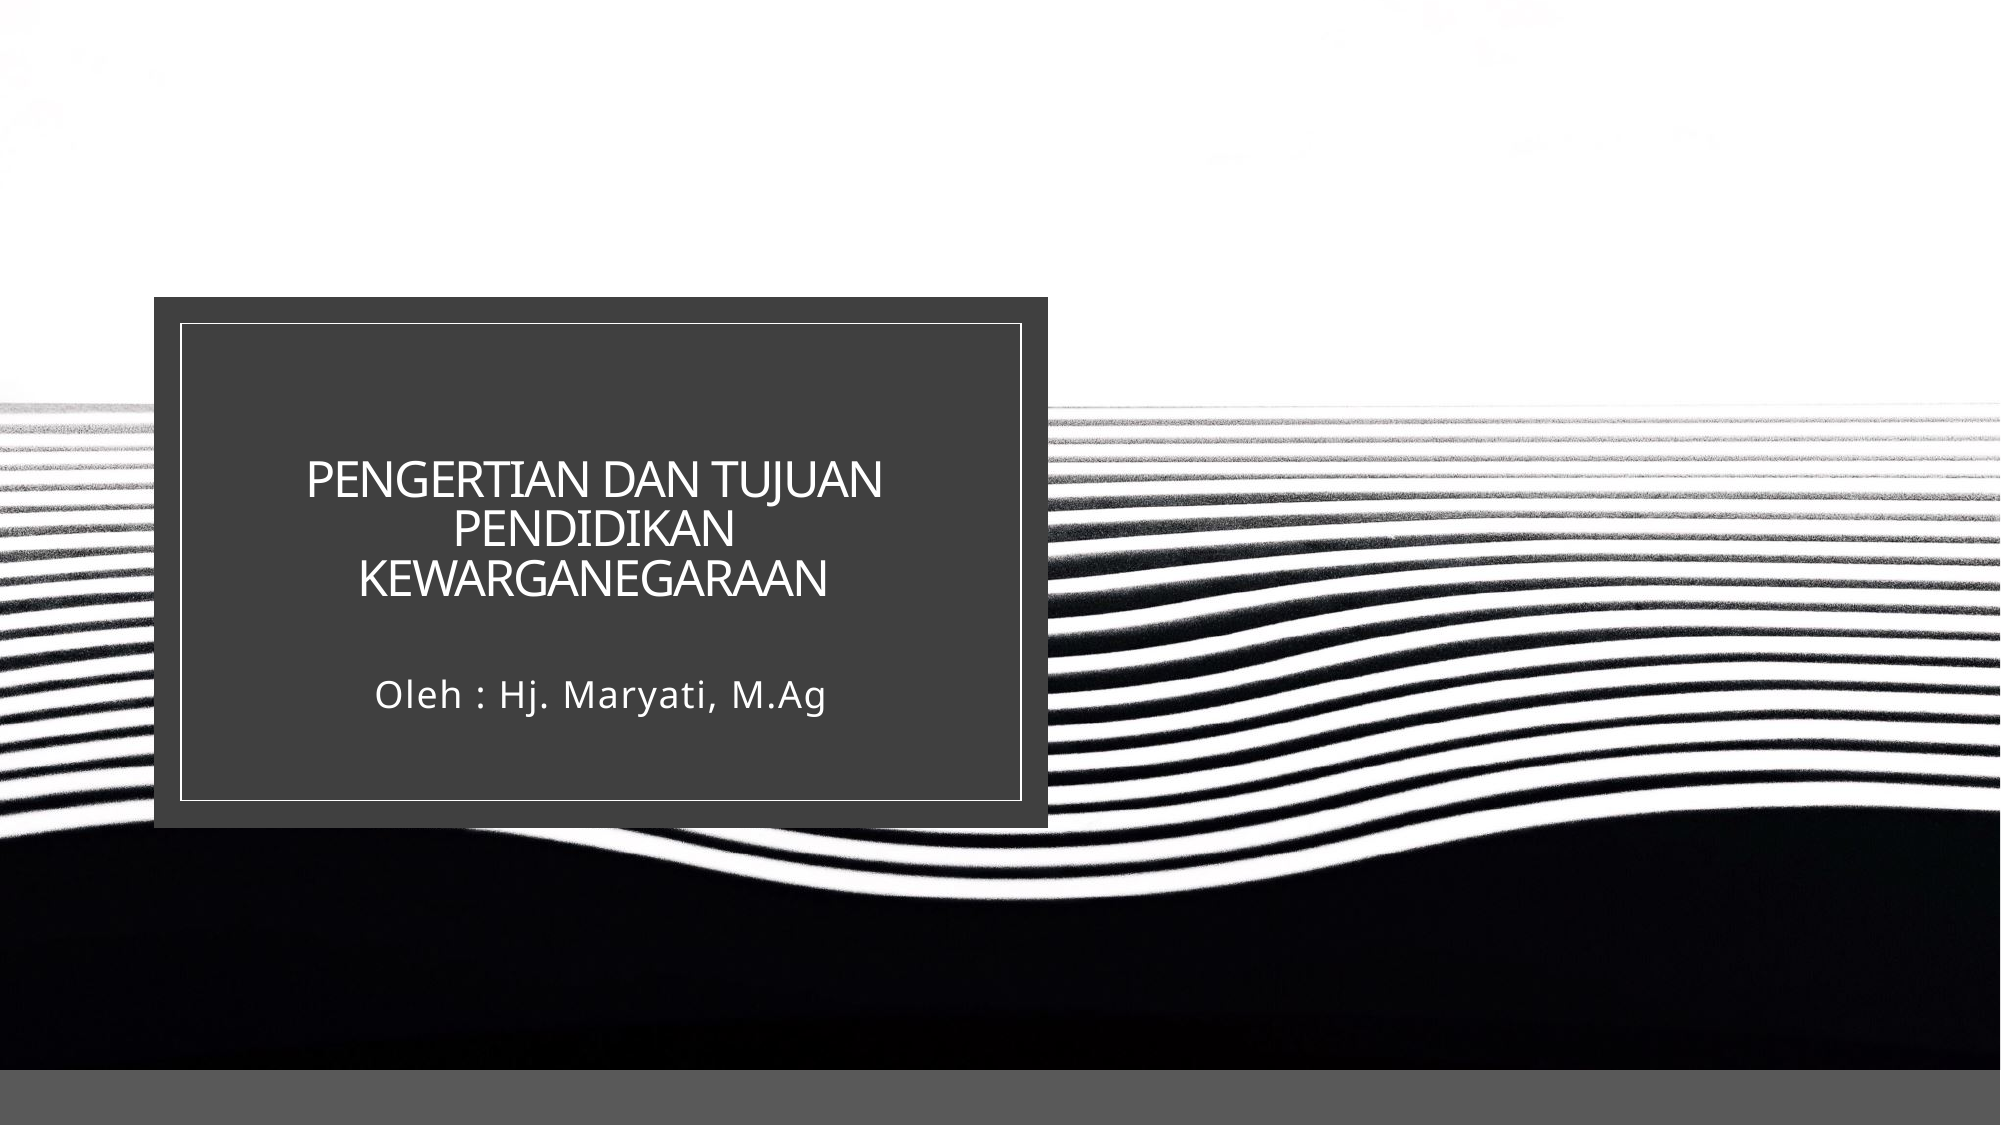

# PENGERTIAN DAN TUJUAN PENDIDIKAN KEWARGANEGARAAN
Oleh : Hj. Maryati, M.Ag